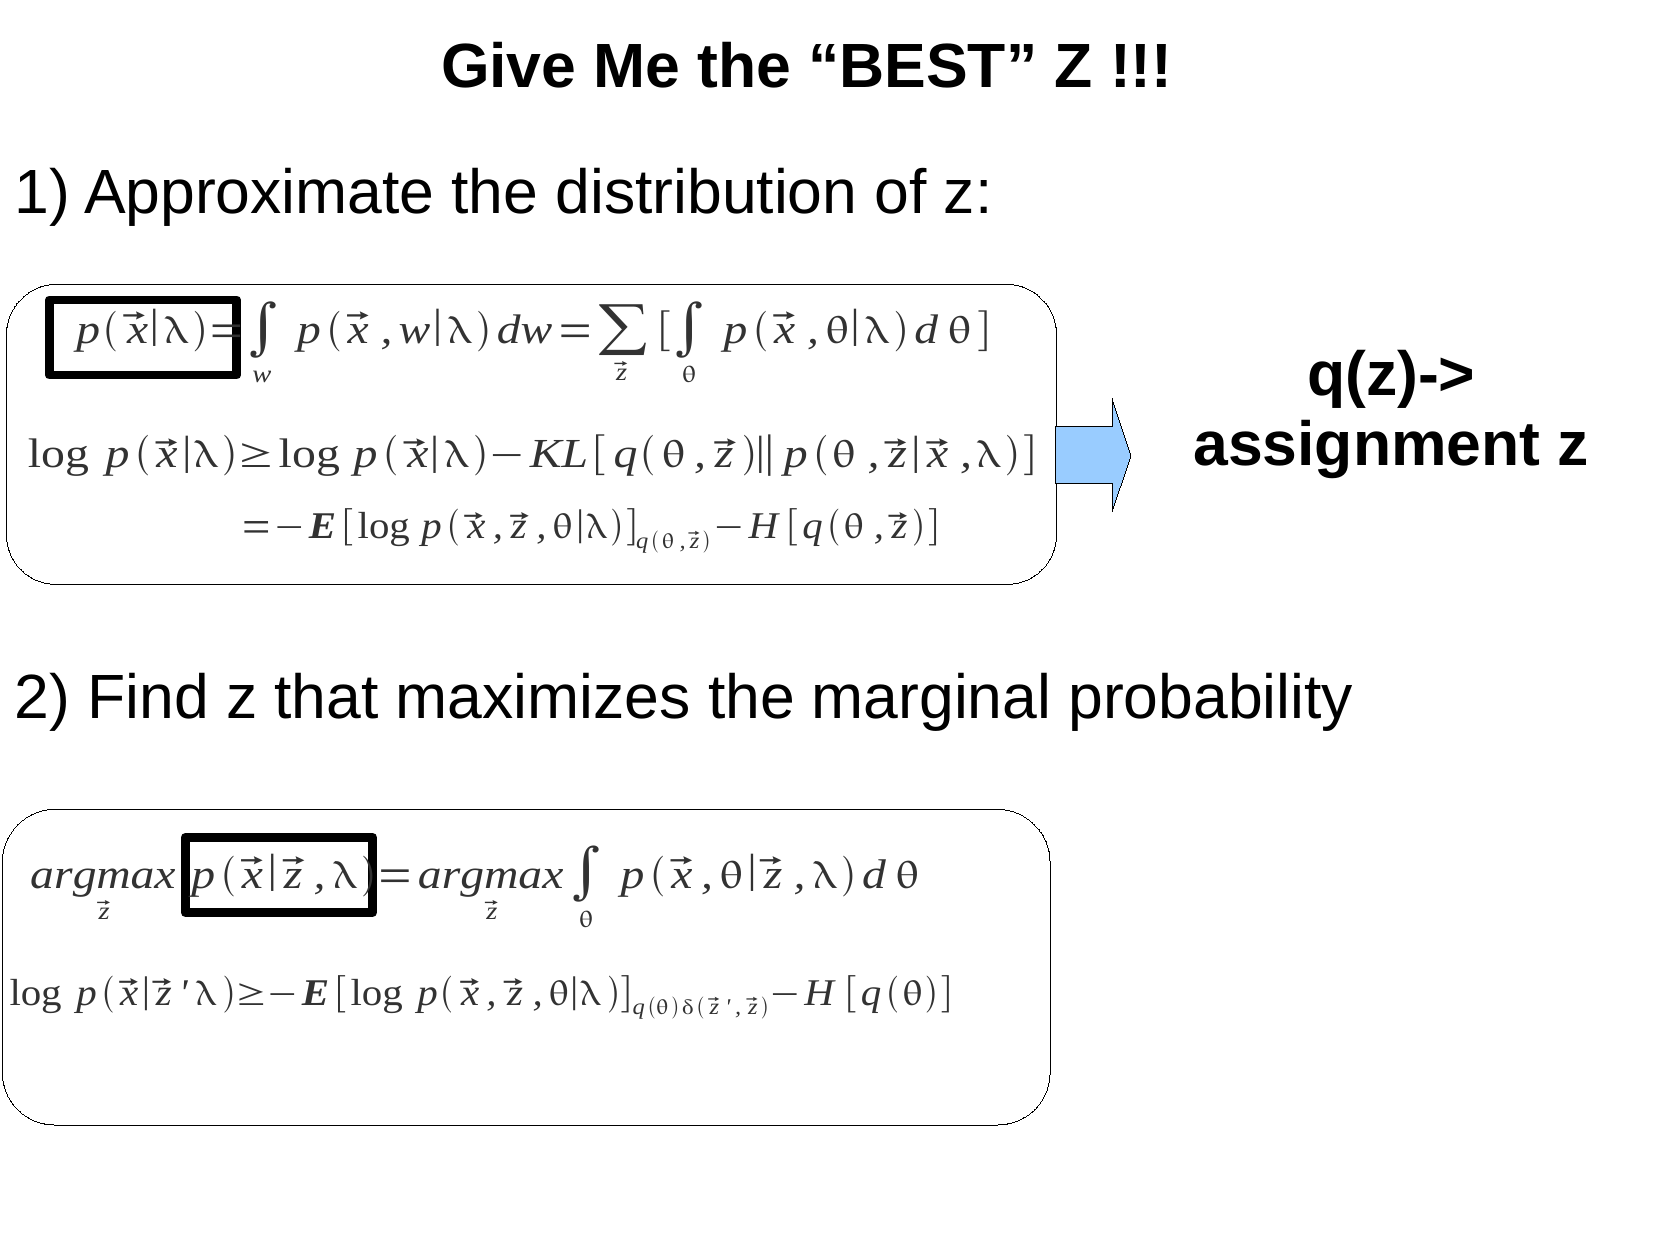

Give Me the “BEST” Z !!!
1) Approximate the distribution of z:
q(z)-> assignment z
2) Find z that maximizes the marginal probability